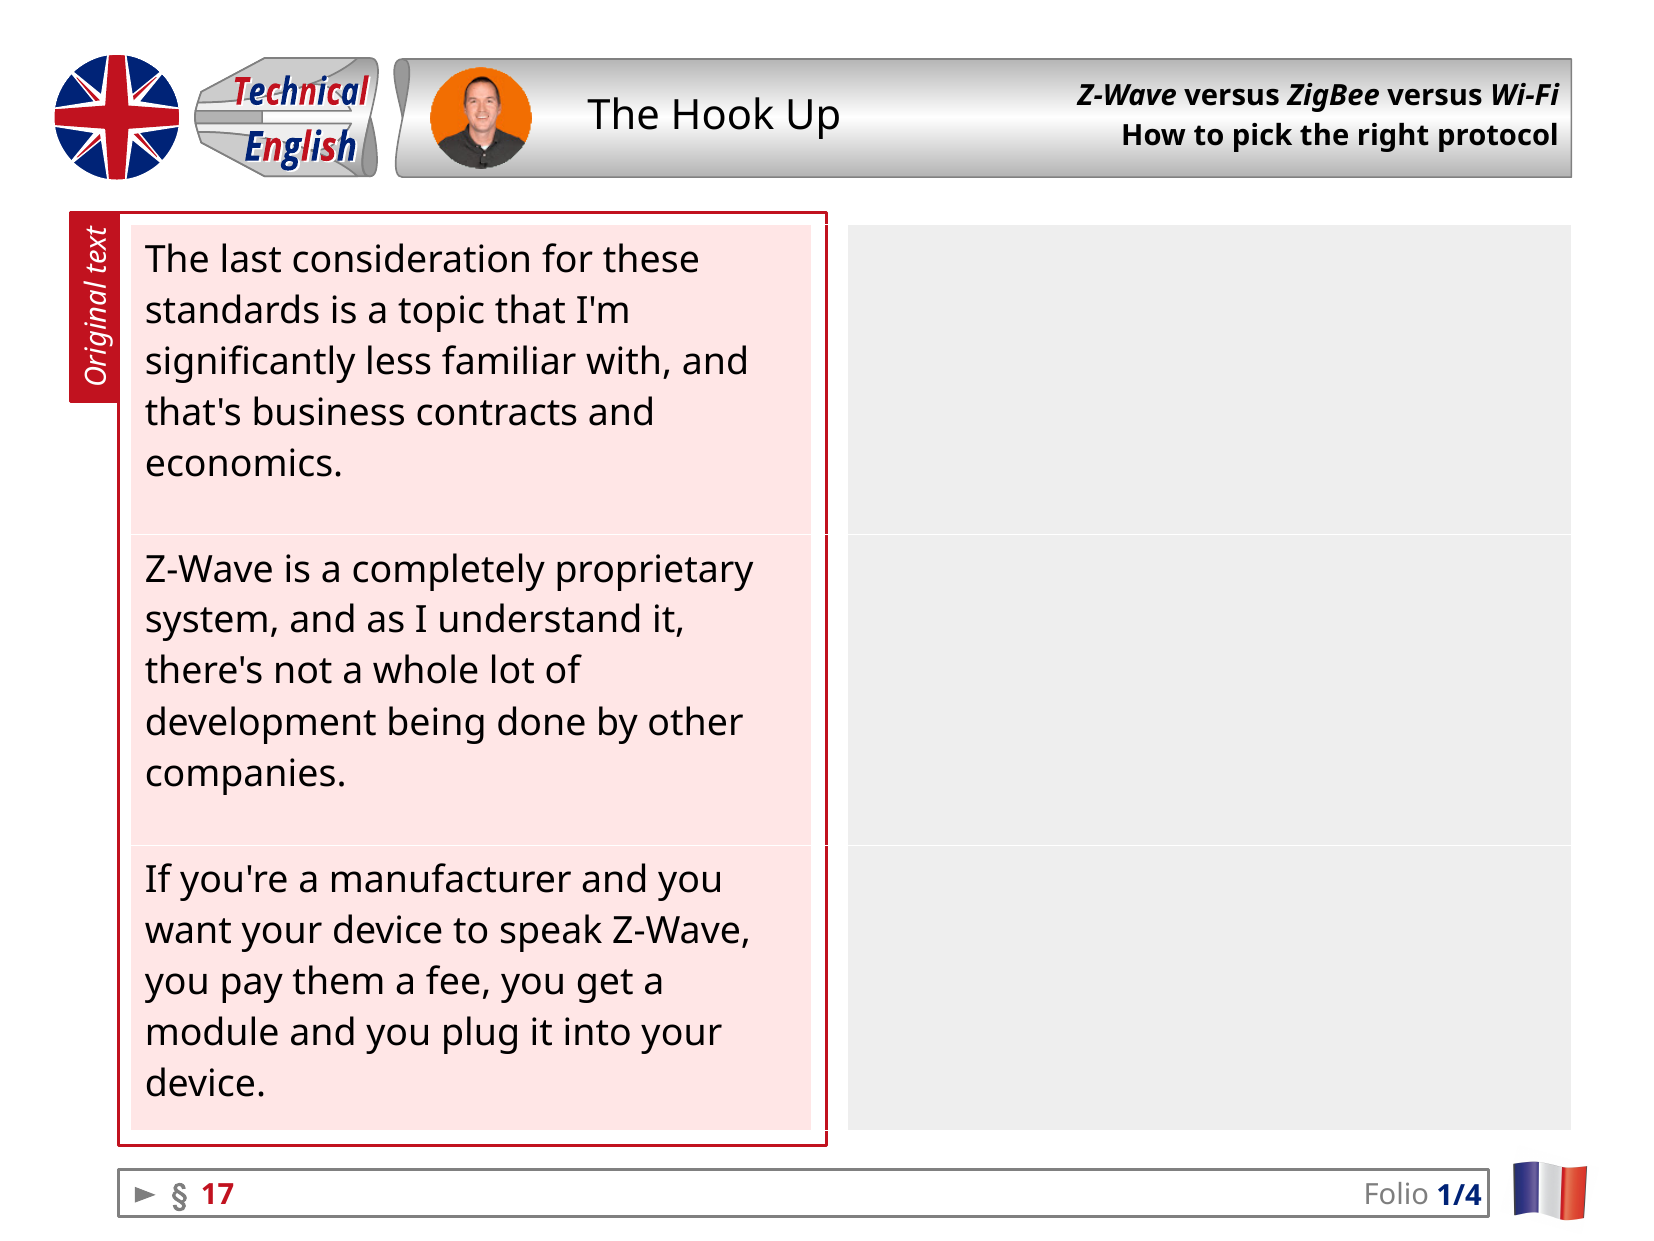

#
| The last consideration for these standards is a topic that I'm significantly less familiar with, and that's business contracts and economics. | | |
| --- | --- | --- |
| Z-Wave is a completely proprietary system, and as I understand it, there's not a whole lot of development being done by other companies. | | |
| If you're a manufacturer and you want your device to speak Z-Wave, you pay them a fee, you get a module and you plug it into your device. | | |
17
1/4